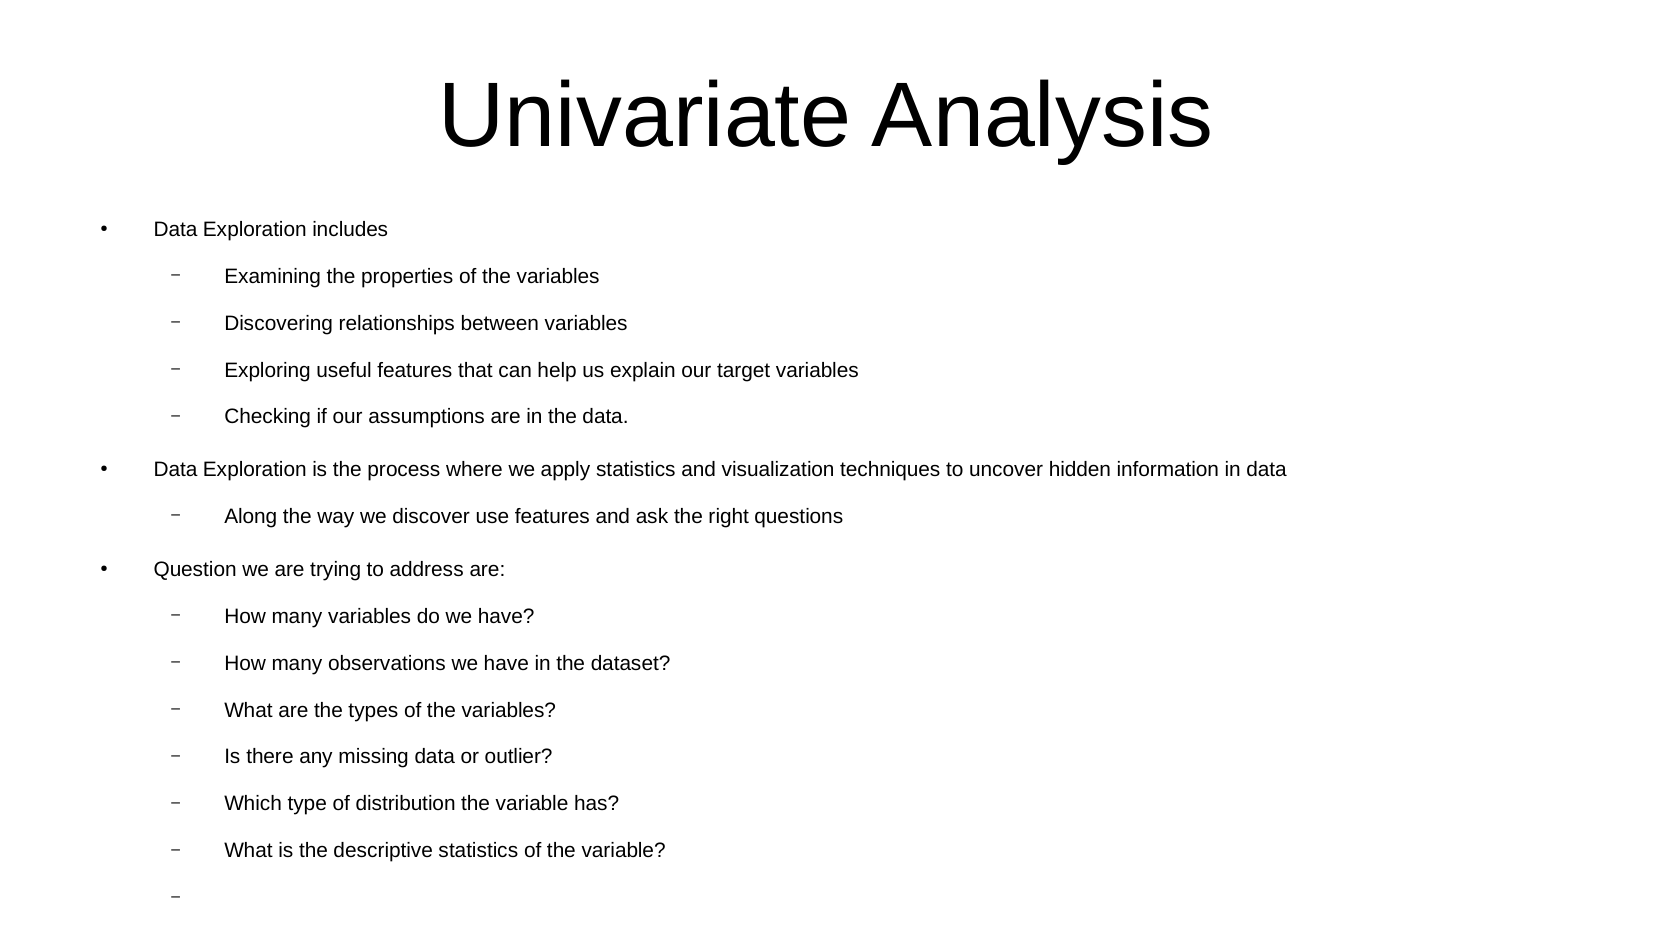

# Univariate Analysis
Data Exploration includes
Examining the properties of the variables
Discovering relationships between variables
Exploring useful features that can help us explain our target variables
Checking if our assumptions are in the data.
Data Exploration is the process where we apply statistics and visualization techniques to uncover hidden information in data
Along the way we discover use features and ask the right questions
Question we are trying to address are:
How many variables do we have?
How many observations we have in the dataset?
What are the types of the variables?
Is there any missing data or outlier?
Which type of distribution the variable has?
What is the descriptive statistics of the variable?